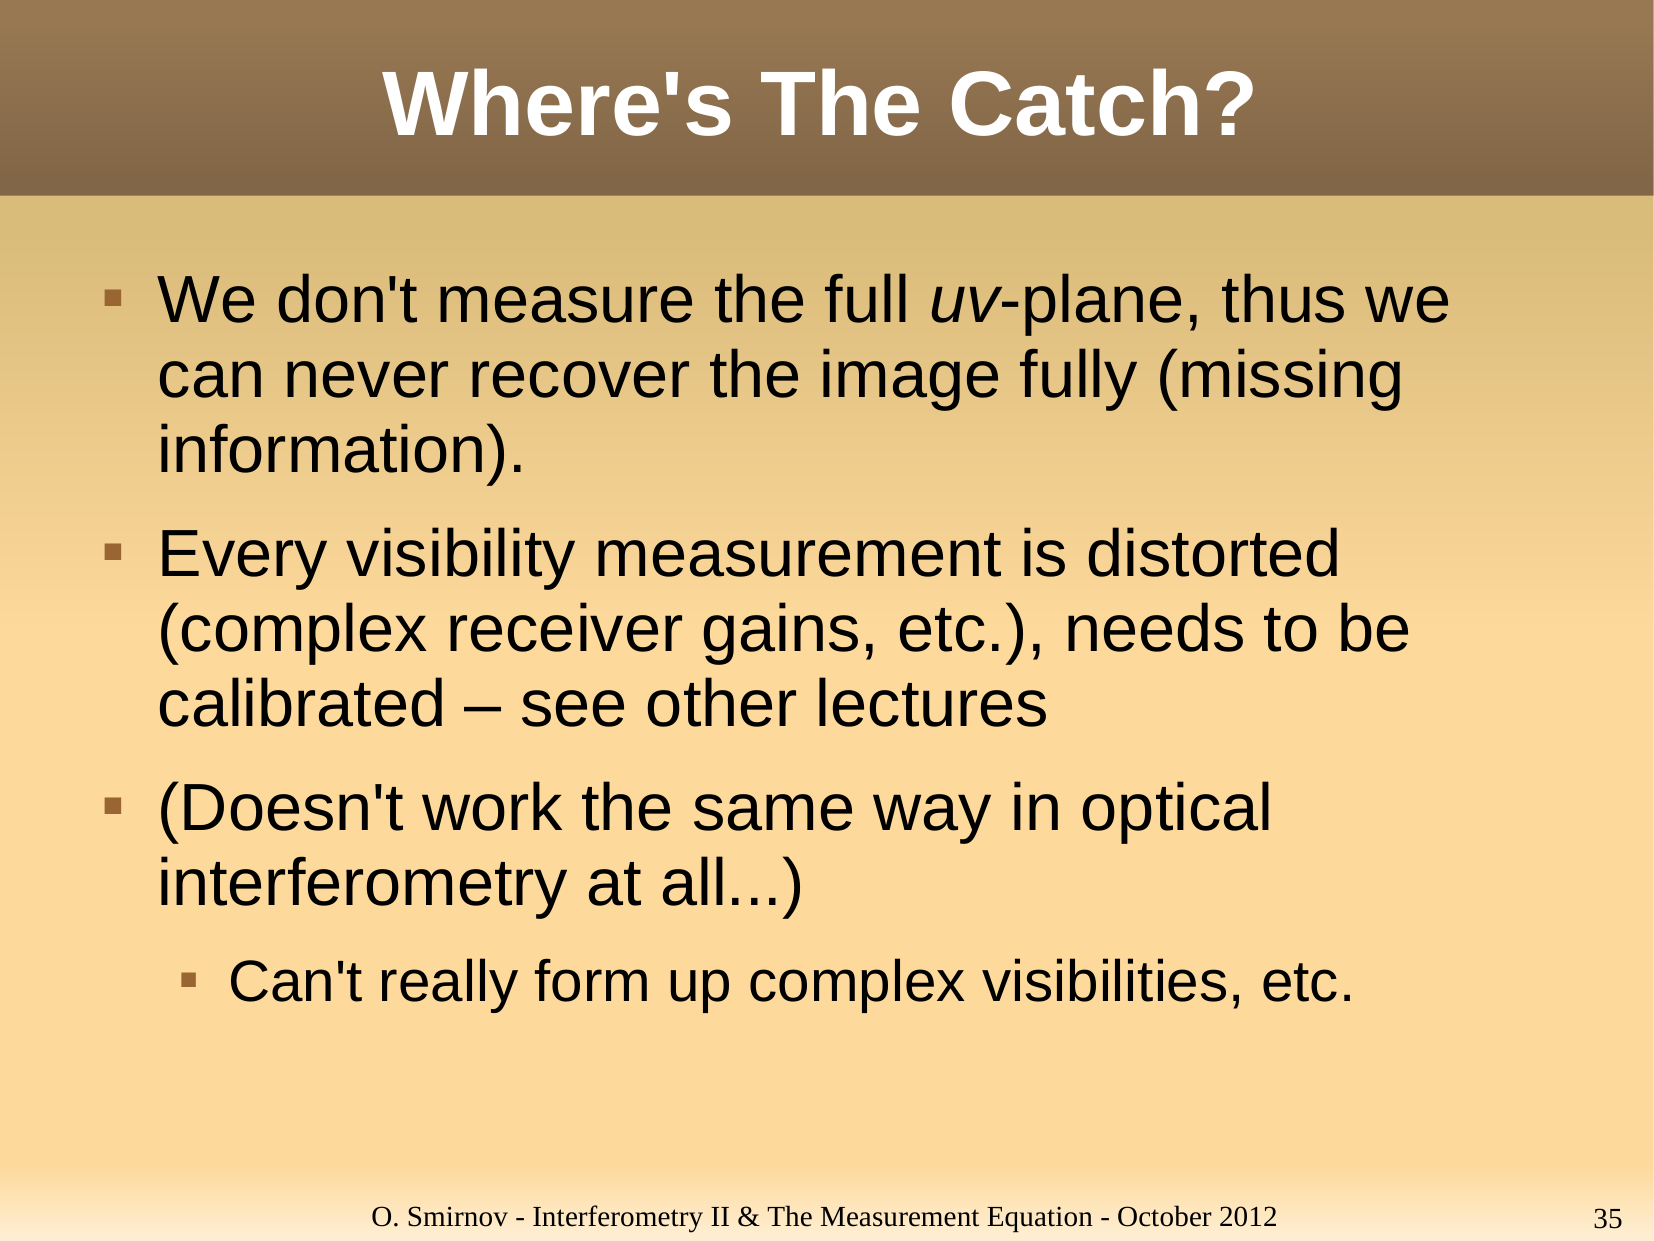

# Where's The Catch?
We don't measure the full uv-plane, thus we can never recover the image fully (missing information).
Every visibility measurement is distorted (complex receiver gains, etc.), needs to be calibrated – see other lectures
(Doesn't work the same way in optical interferometry at all...)
Can't really form up complex visibilities, etc.
O. Smirnov - Interferometry II & The Measurement Equation - October 2012
35